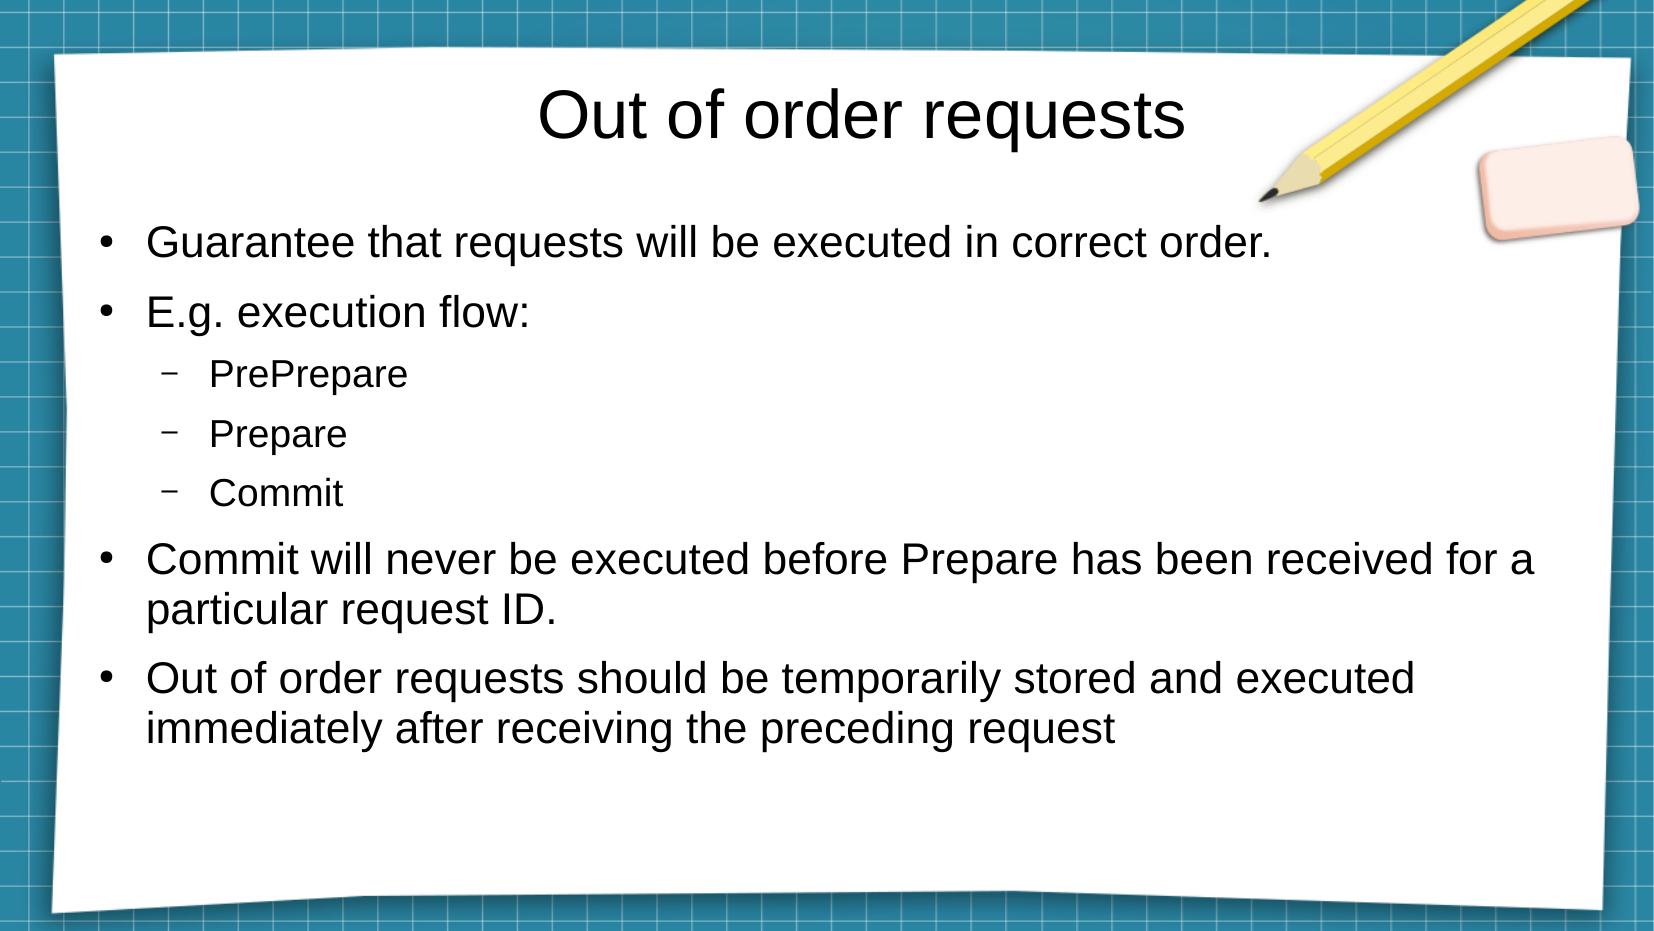

# Out of order requests
Guarantee that requests will be executed in correct order.
E.g. execution flow:
PrePrepare
Prepare
Commit
Commit will never be executed before Prepare has been received for a particular request ID.
Out of order requests should be temporarily stored and executed immediately after receiving the preceding request